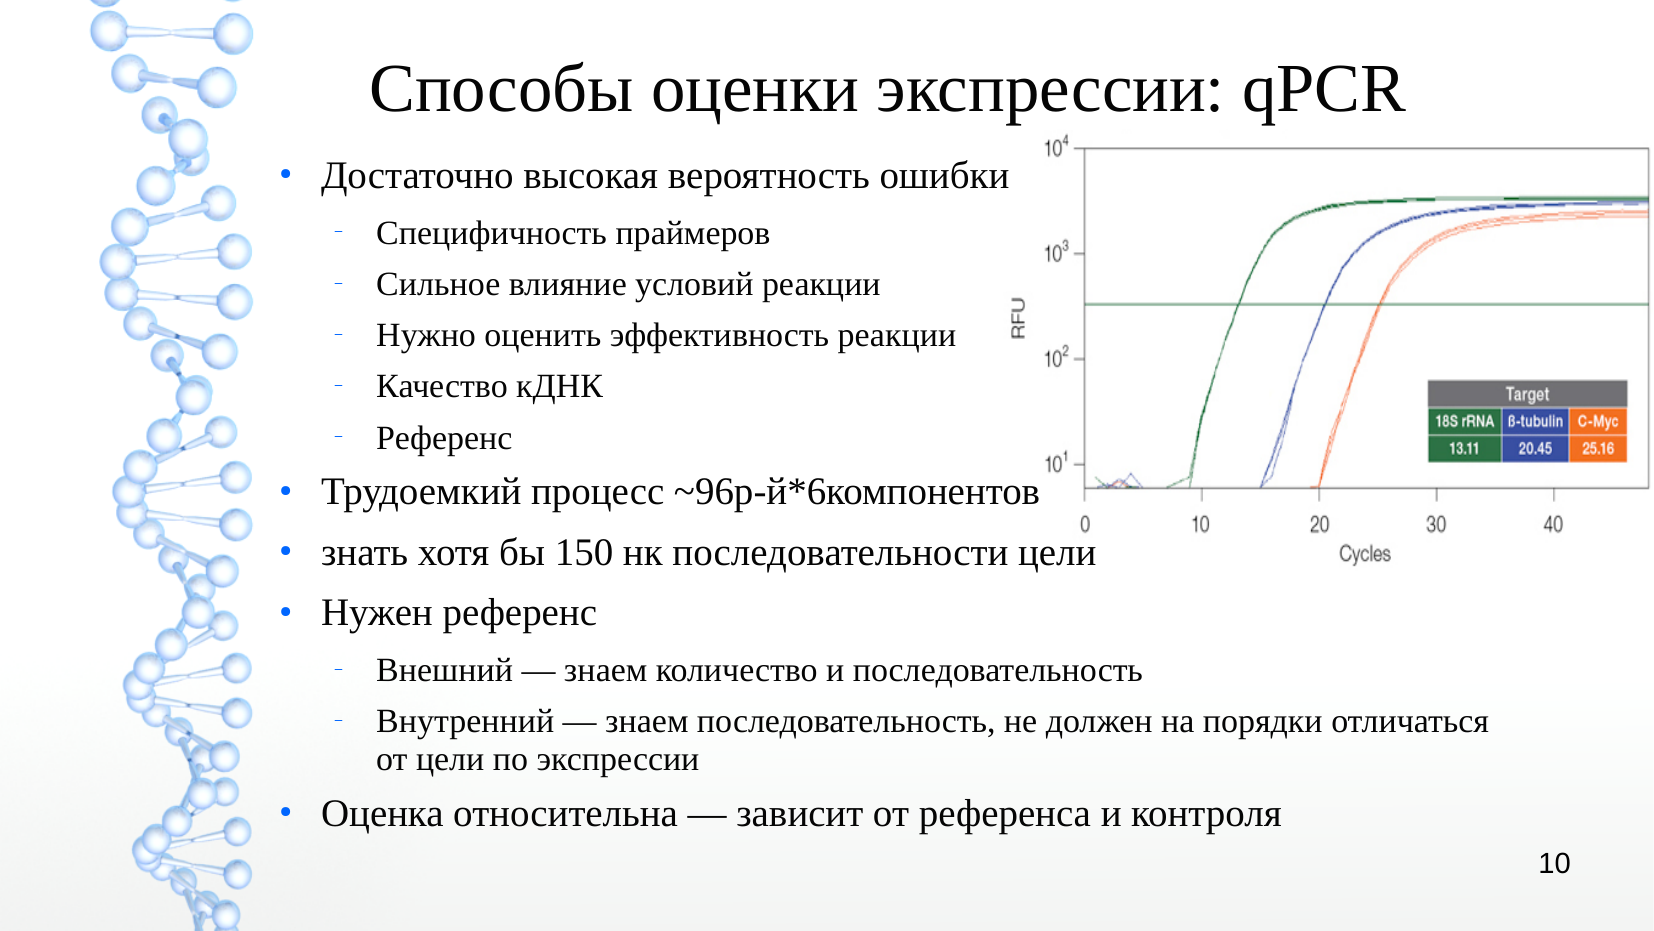

# Способы оценки экспрессии: qPCR
Достаточно высокая вероятность ошибки
Специфичность праймеров
Сильное влияние условий реакции
Нужно оценить эффективность реакции
Качество кДНК
Референс
Трудоемкий процесс ~96р-й*6компонентов
знать хотя бы 150 нк последовательности цели
Нужен референс
Внешний — знаем количество и последовательность
Внутренний — знаем последовательность, не должен на порядки отличаться от цели по экспрессии
Оценка относительна — зависит от референса и контроля
10